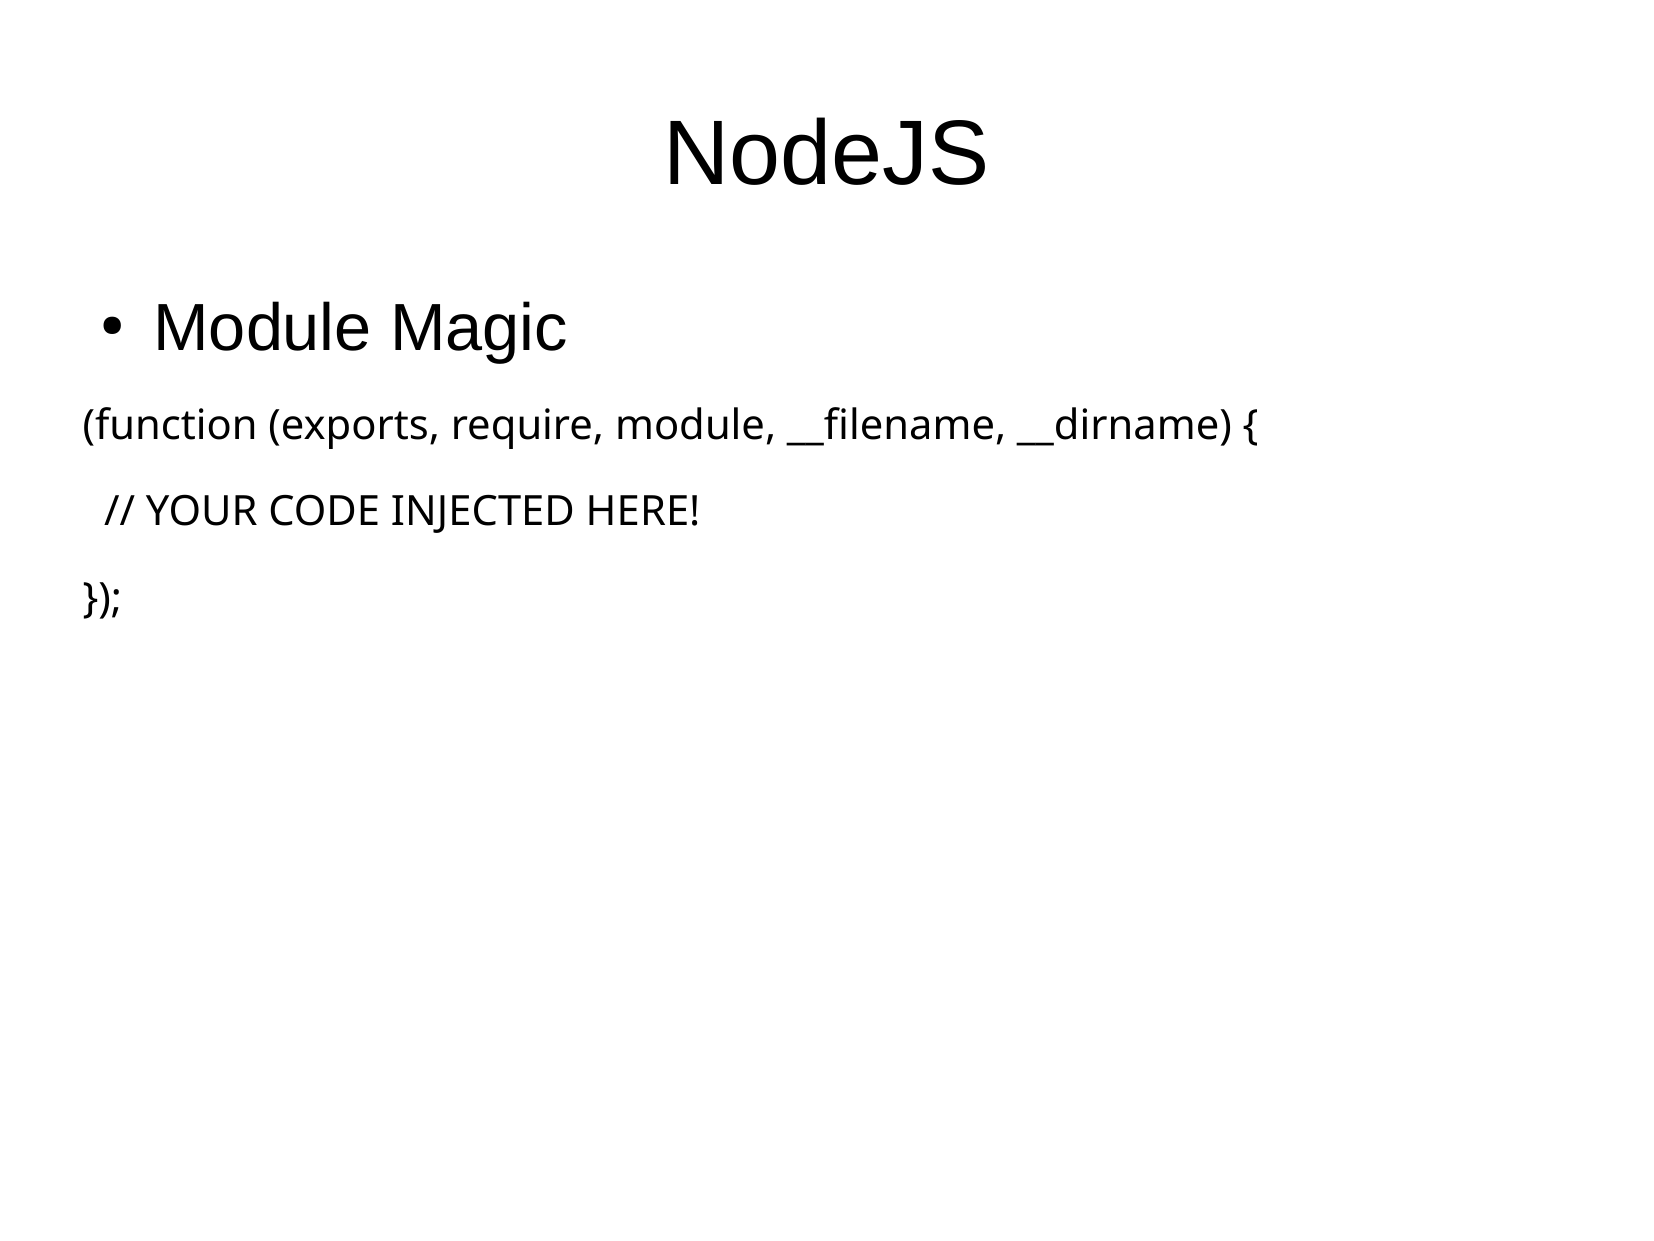

# NodeJS
Module Magic
(function (exports, require, module, __filename, __dirname) {
 // YOUR CODE INJECTED HERE!
});